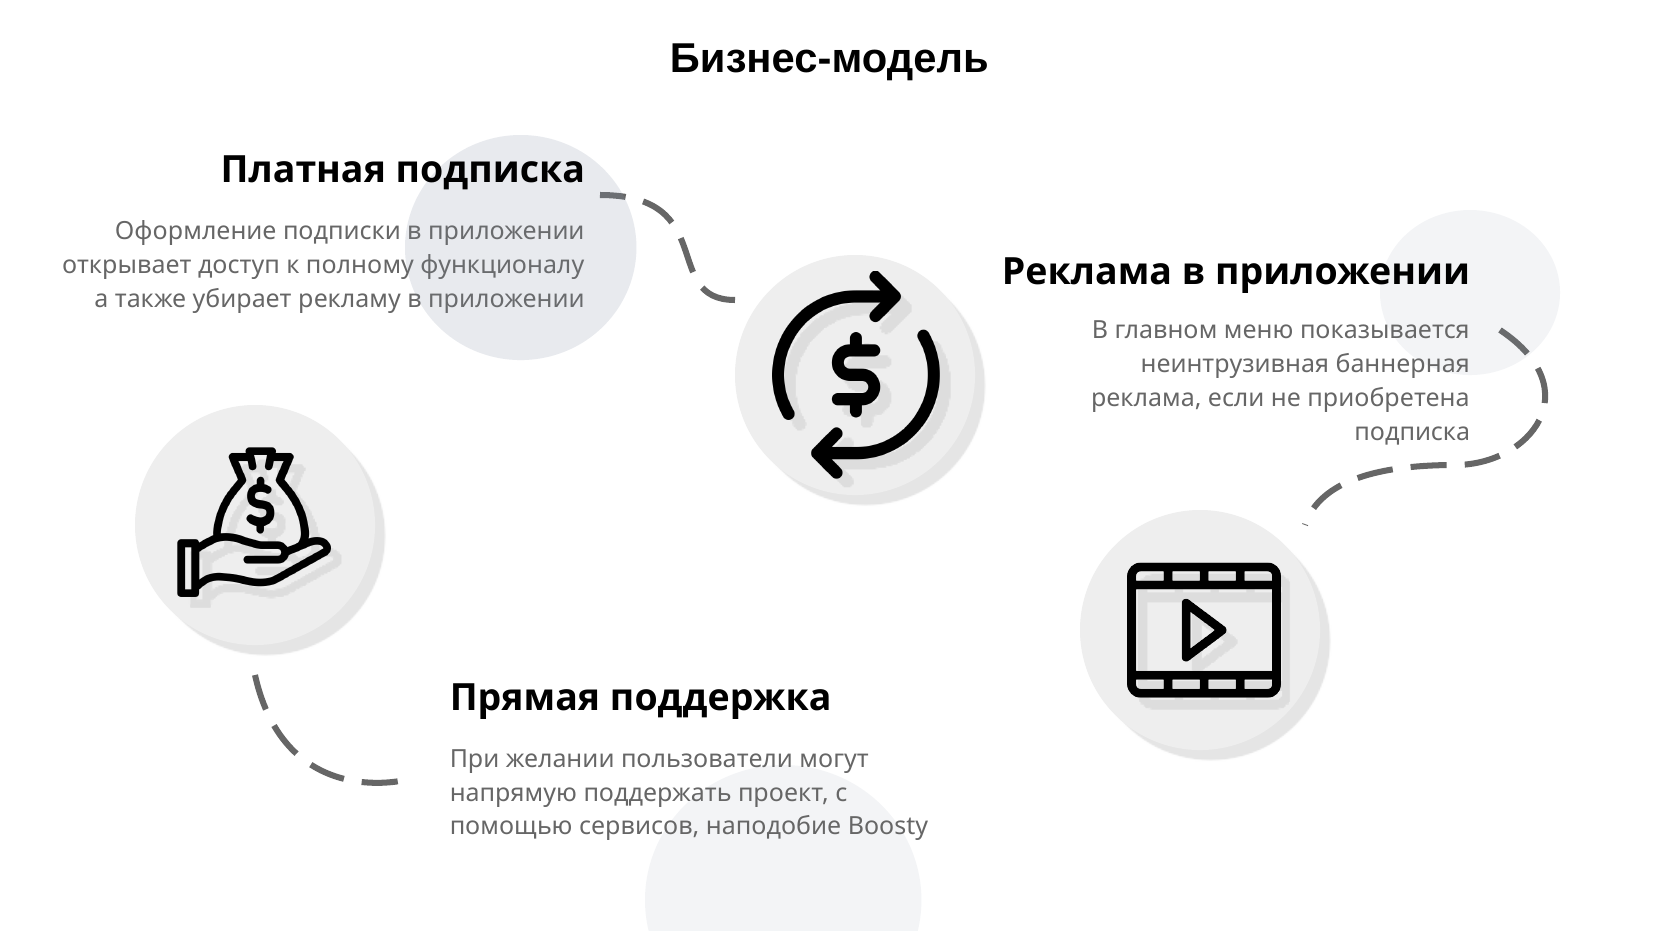

Бизнес-модель
Платная подписка
Оформление подписки в приложении открывает доступ к полному функционалу а также убирает рекламу в приложении
Реклама в приложении
В главном меню показывается неинтрузивная баннерная реклама, если не приобретена подписка
Прямая поддержка
При желании пользователи могут напрямую поддержать проект, с помощью сервисов, наподобие Boosty